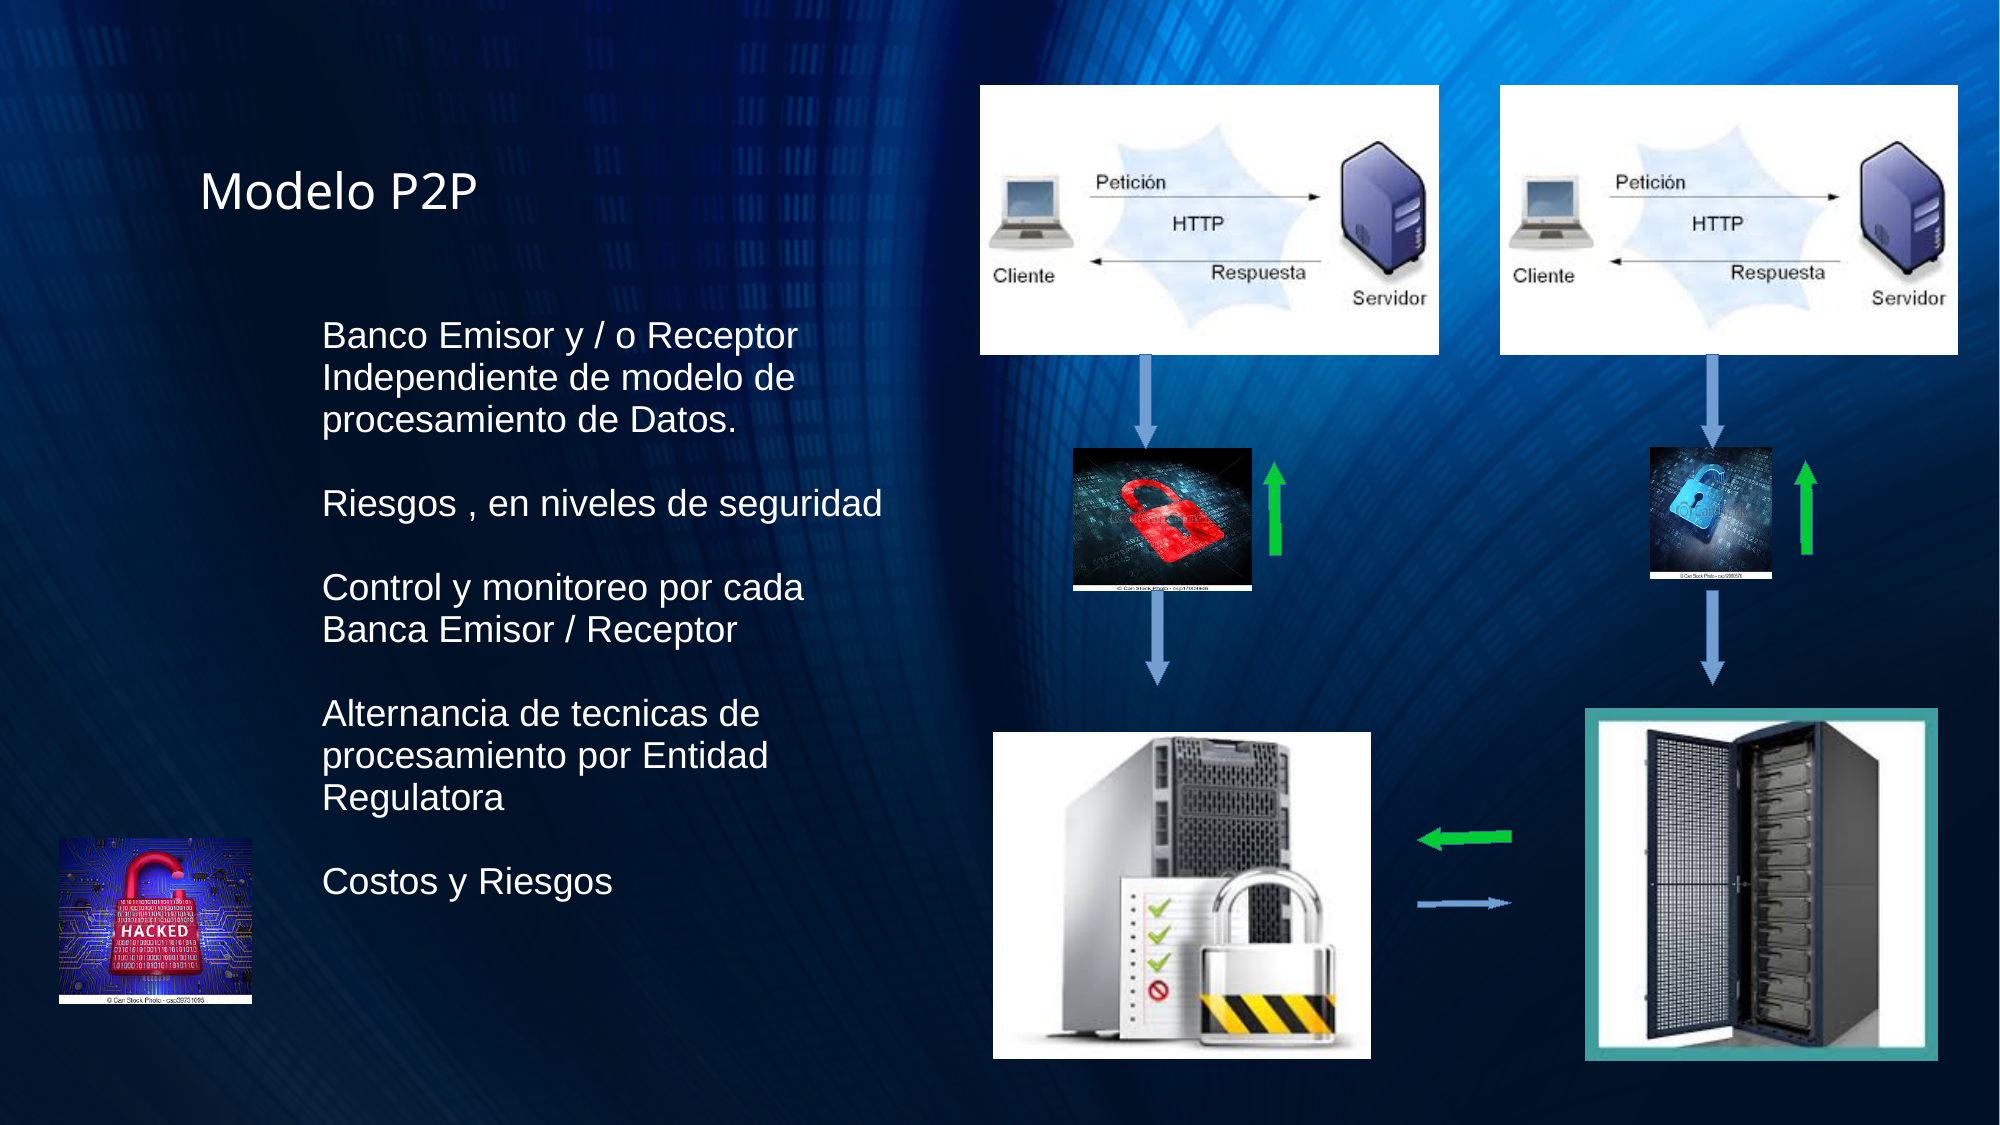

Modelo P2P
Banco Emisor y / o Receptor
Independiente de modelo de procesamiento de Datos.
Riesgos , en niveles de seguridad
Control y monitoreo por cada Banca Emisor / Receptor
Alternancia de tecnicas de procesamiento por Entidad Regulatora
Costos y Riesgos